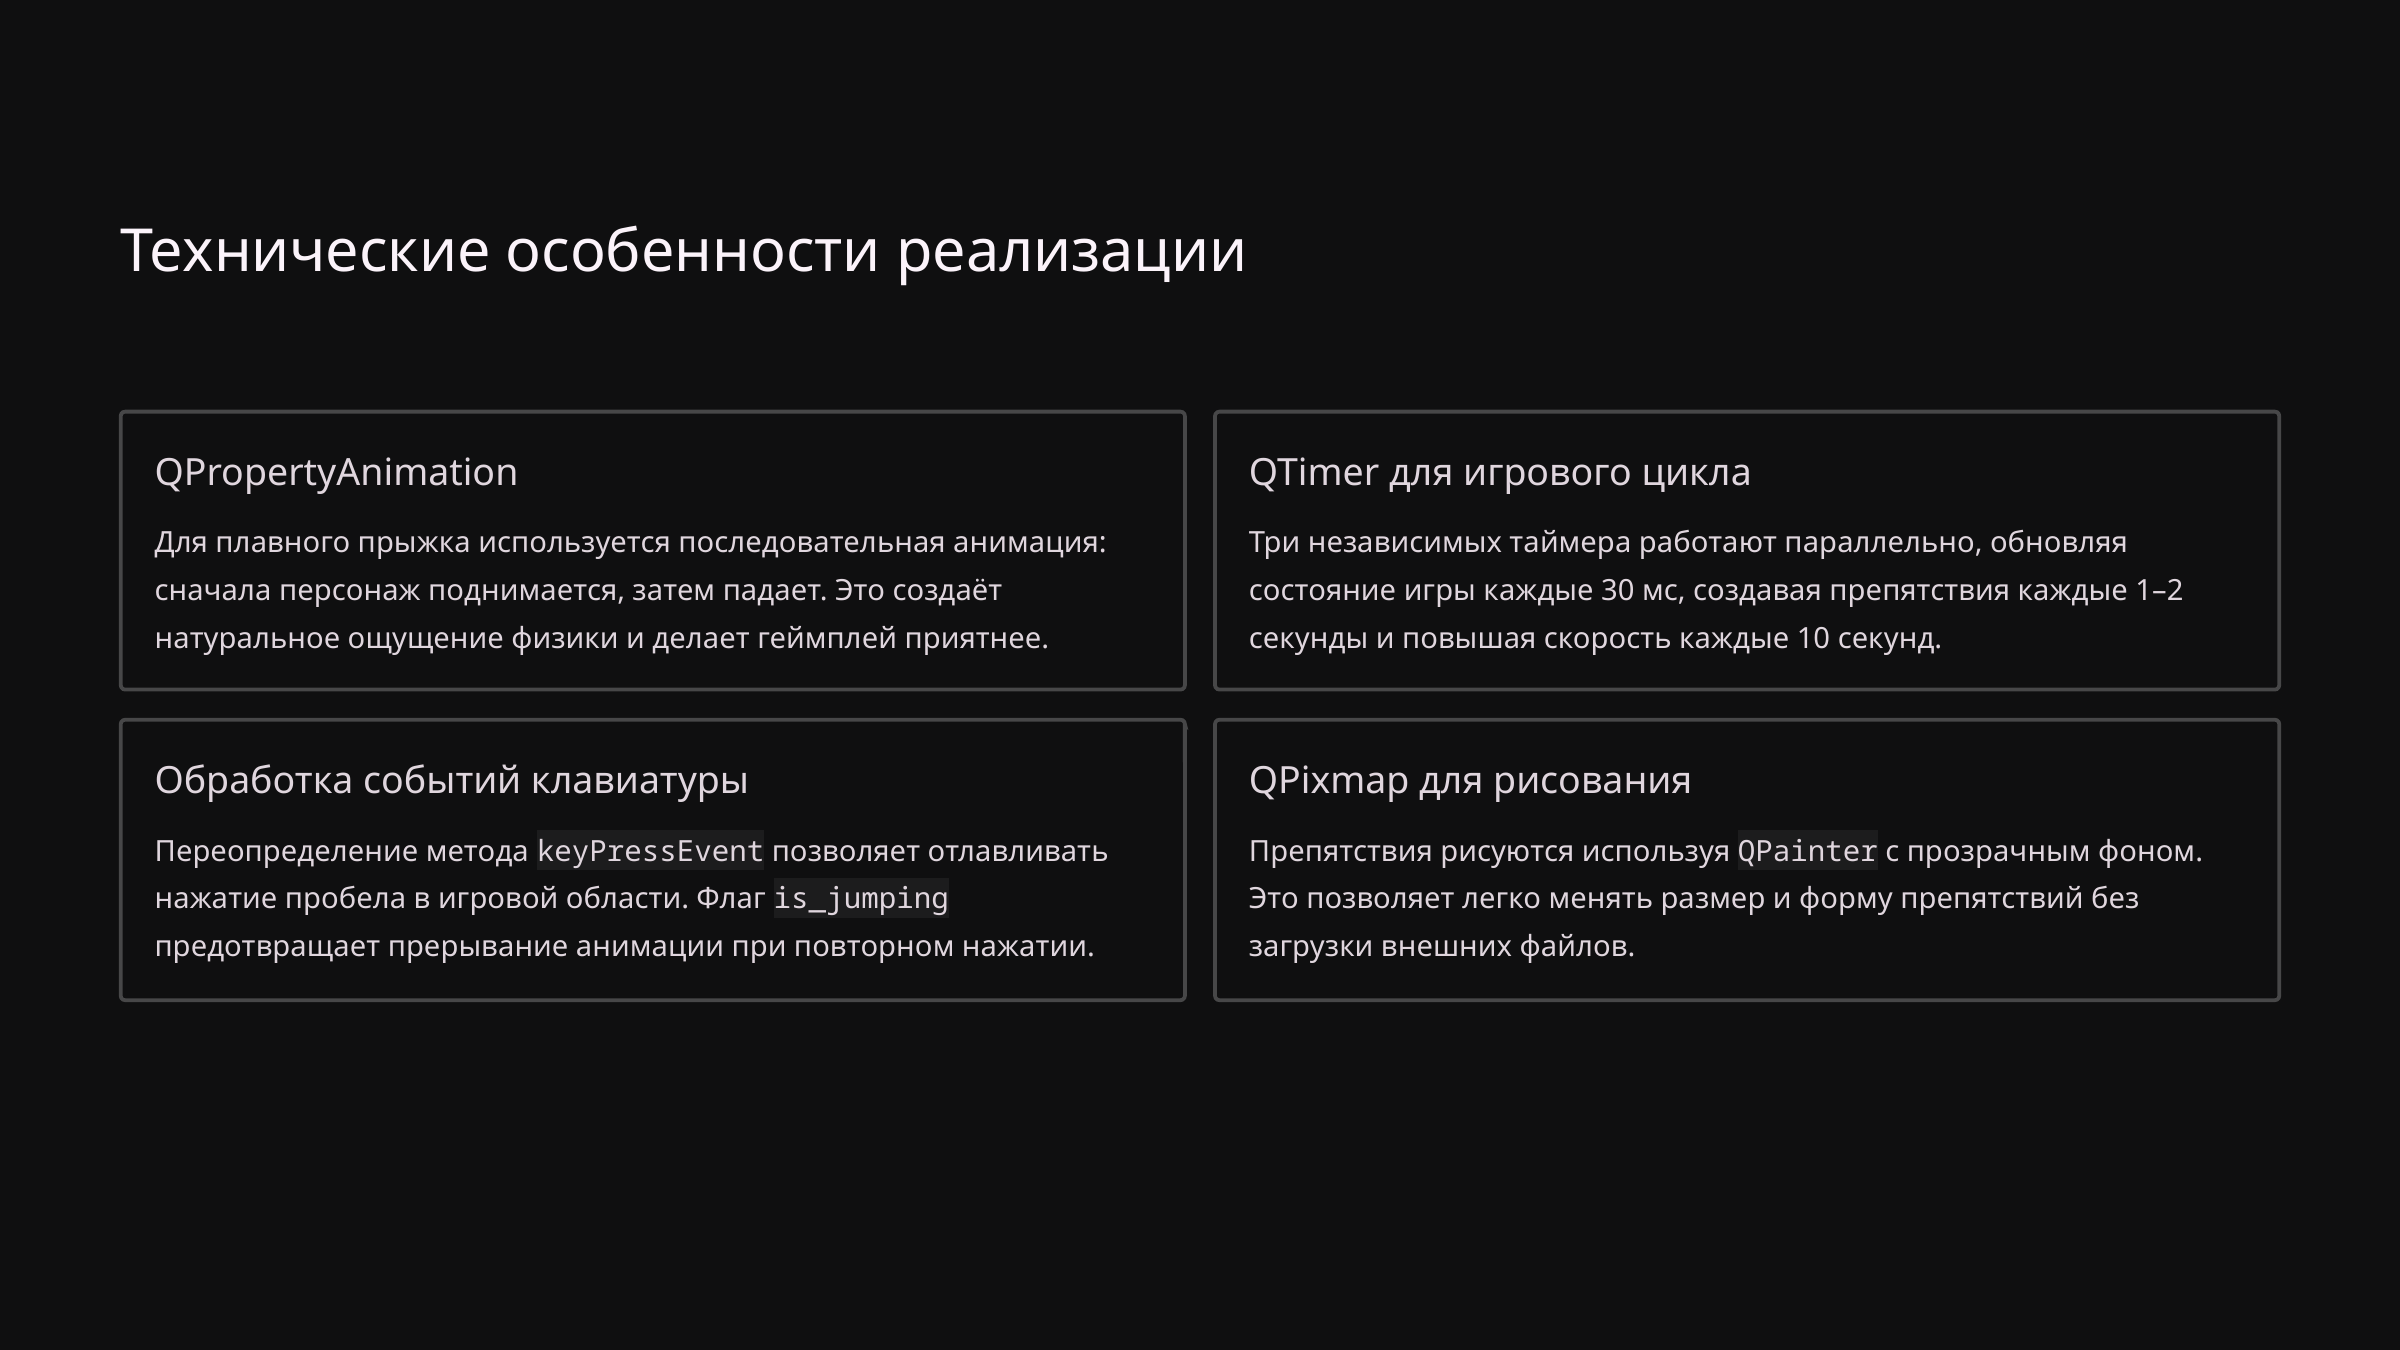

Технические особенности реализации
QPropertyAnimation
QTimer для игрового цикла
Для плавного прыжка используется последовательная анимация: сначала персонаж поднимается, затем падает. Это создаёт натуральное ощущение физики и делает геймплей приятнее.
Три независимых таймера работают параллельно, обновляя состояние игры каждые 30 мс, создавая препятствия каждые 1–2 секунды и повышая скорость каждые 10 секунд.
Обработка событий клавиатуры
QPixmap для рисования
Переопределение метода keyPressEvent позволяет отлавливать нажатие пробела в игровой области. Флаг is_jumping предотвращает прерывание анимации при повторном нажатии.
Препятствия рисуются используя QPainter с прозрачным фоном. Это позволяет легко менять размер и форму препятствий без загрузки внешних файлов.